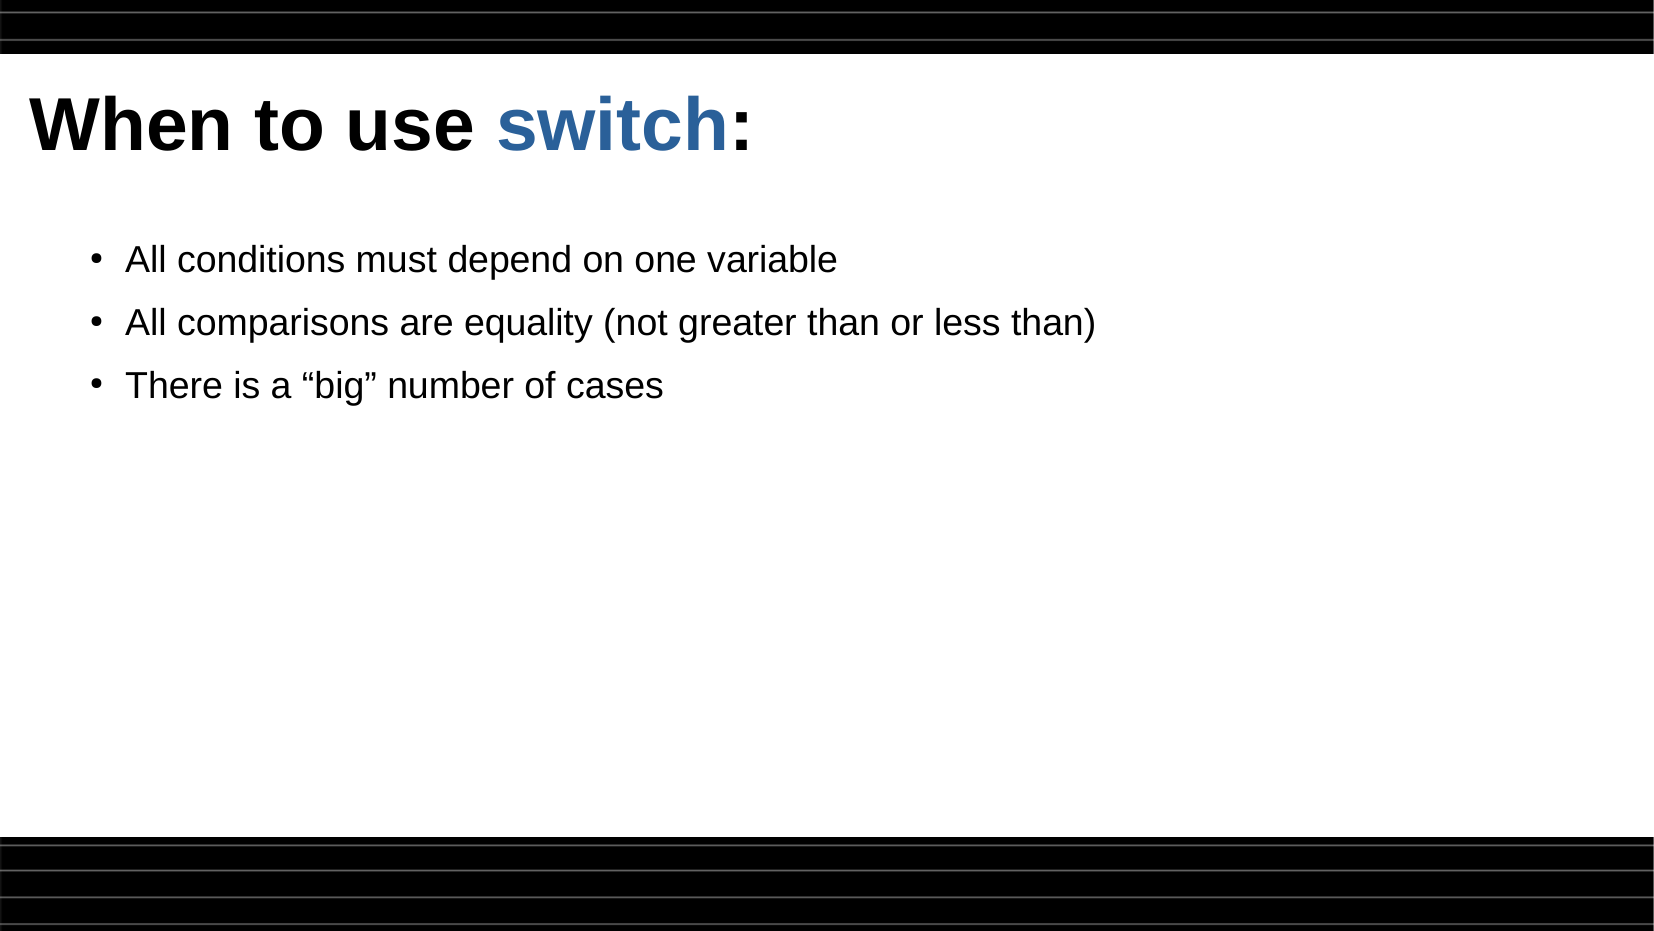

When to use switch:
All conditions must depend on one variable
All comparisons are equality (not greater than or less than)
There is a “big” number of cases